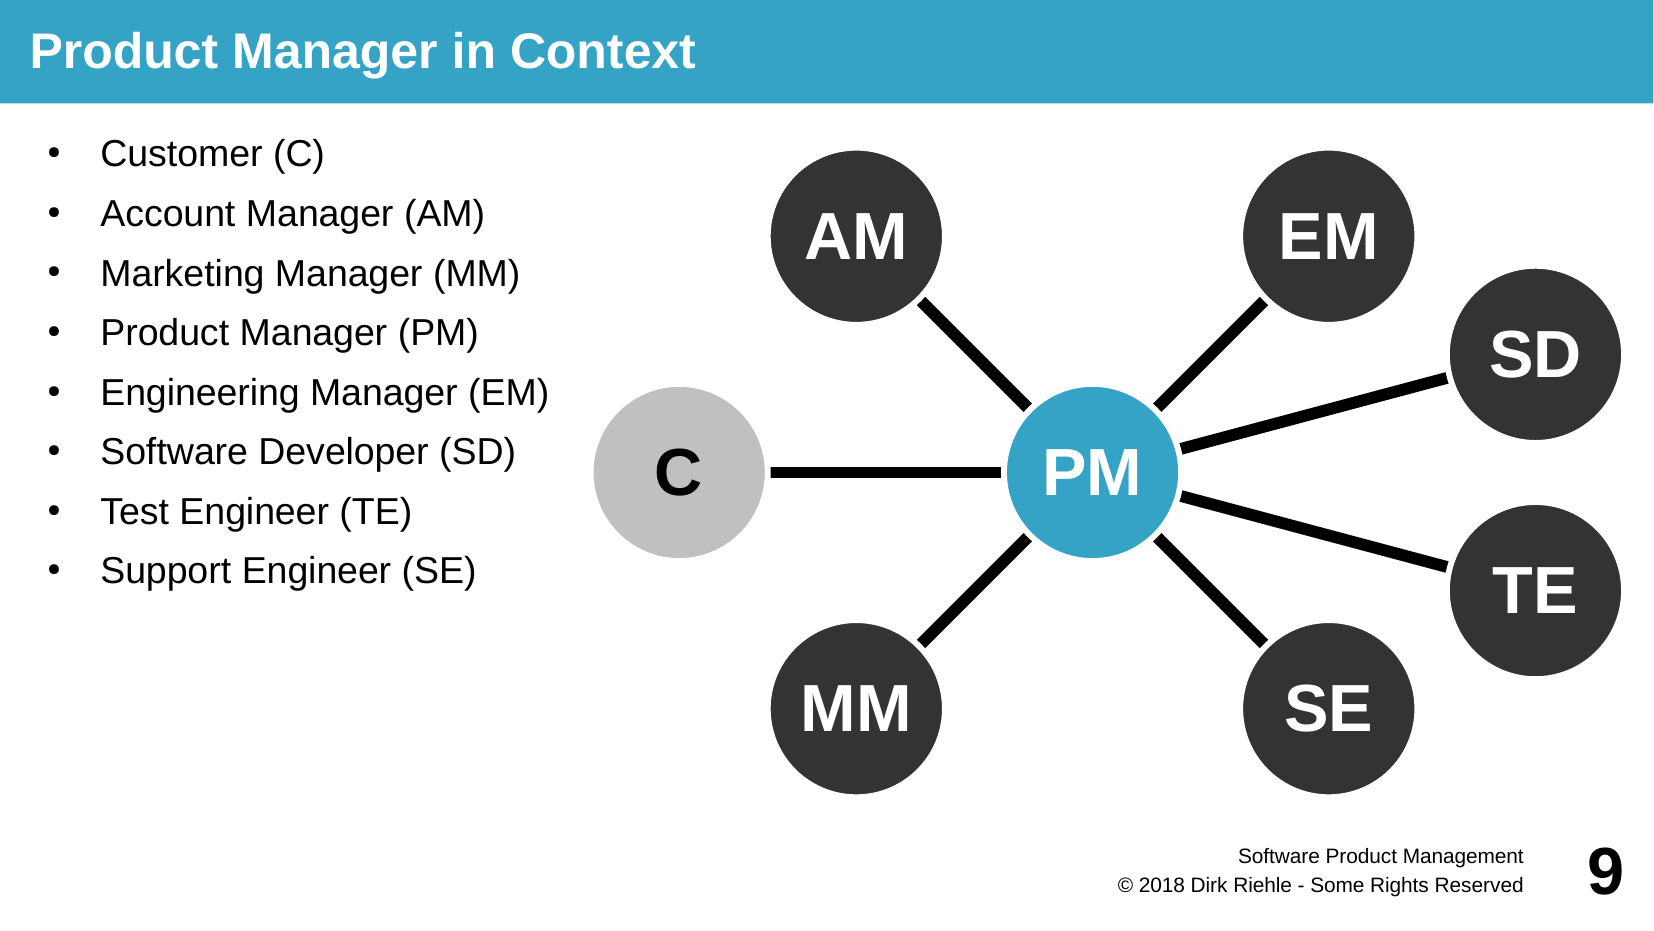

# Product Manager in Context
Customer (C)
Account Manager (AM)
Marketing Manager (MM)
Product Manager (PM)
Engineering Manager (EM)
Software Developer (SD)
Test Engineer (TE)
Support Engineer (SE)
AM
EM
SD
C
PM
TE
MM
SE
Software Product Management
9
© 2018 Dirk Riehle - Some Rights Reserved